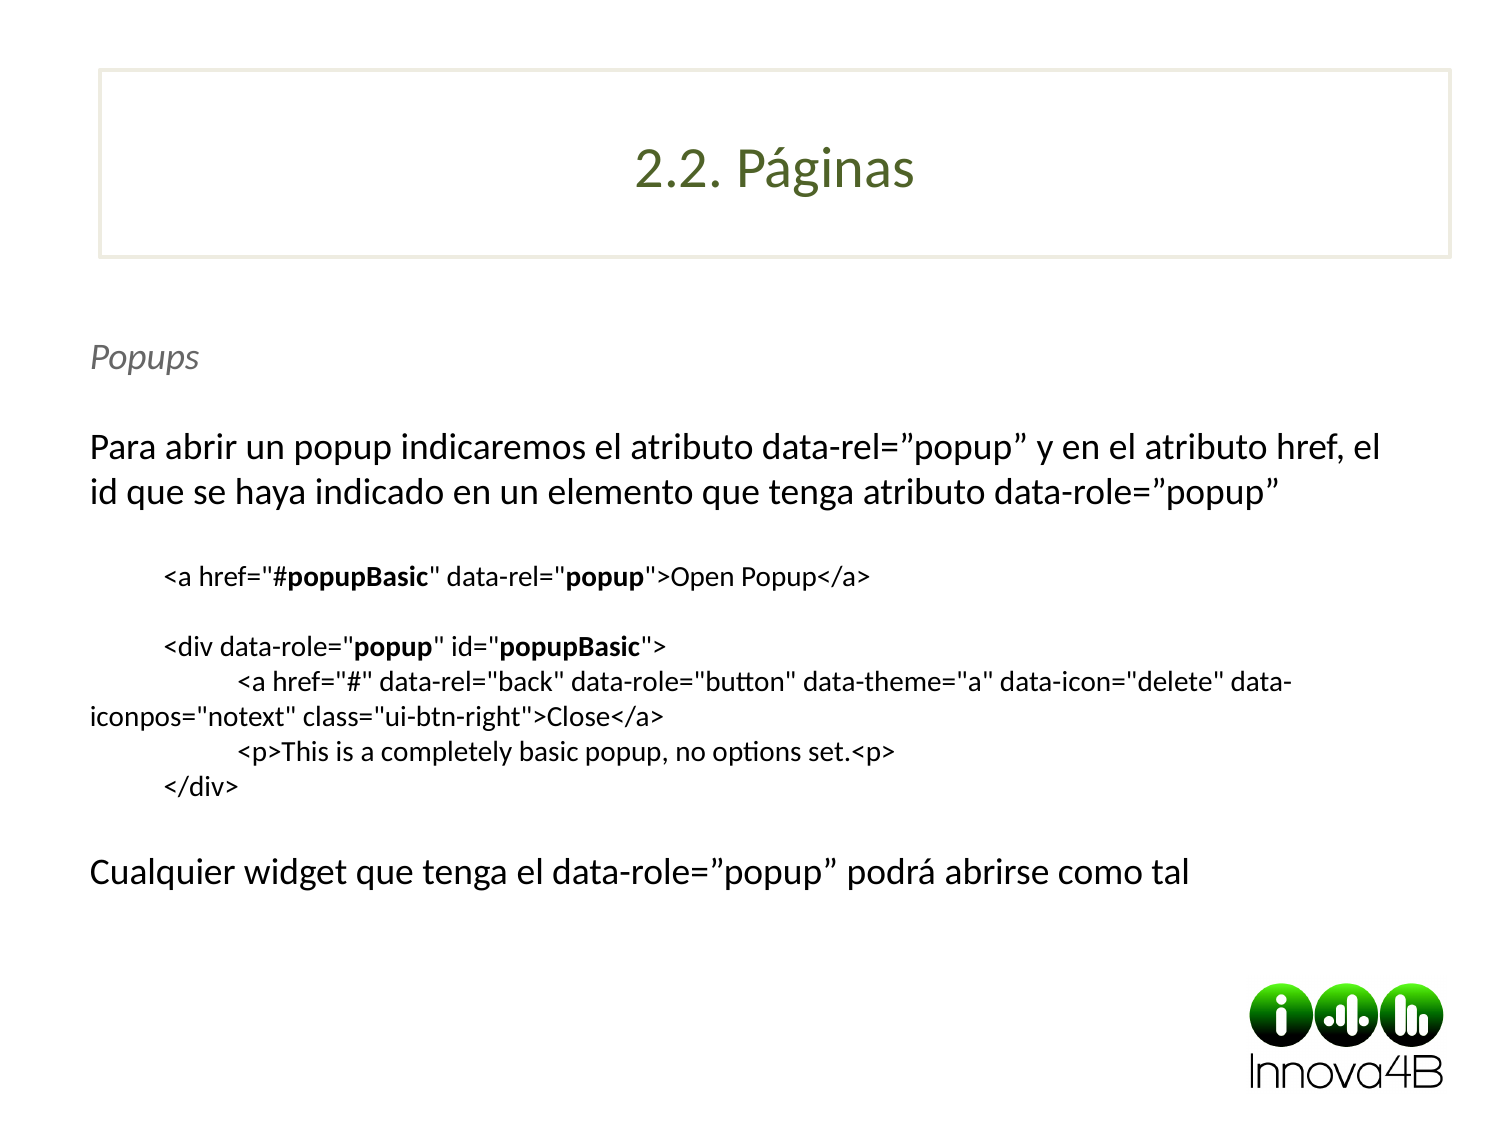

2.2. Páginas
Popups
Para abrir un popup indicaremos el atributo data-rel=”popup” y en el atributo href, el id que se haya indicado en un elemento que tenga atributo data-role=”popup”
	<a href="#popupBasic" data-rel="popup">Open Popup</a>
	<div data-role="popup" id="popupBasic">
		<a href="#" data-rel="back" data-role="button" data-theme="a" data-icon="delete" data-iconpos="notext" class="ui-btn-right">Close</a>
		<p>This is a completely basic popup, no options set.<p>
	</div>
Cualquier widget que tenga el data-role=”popup” podrá abrirse como tal